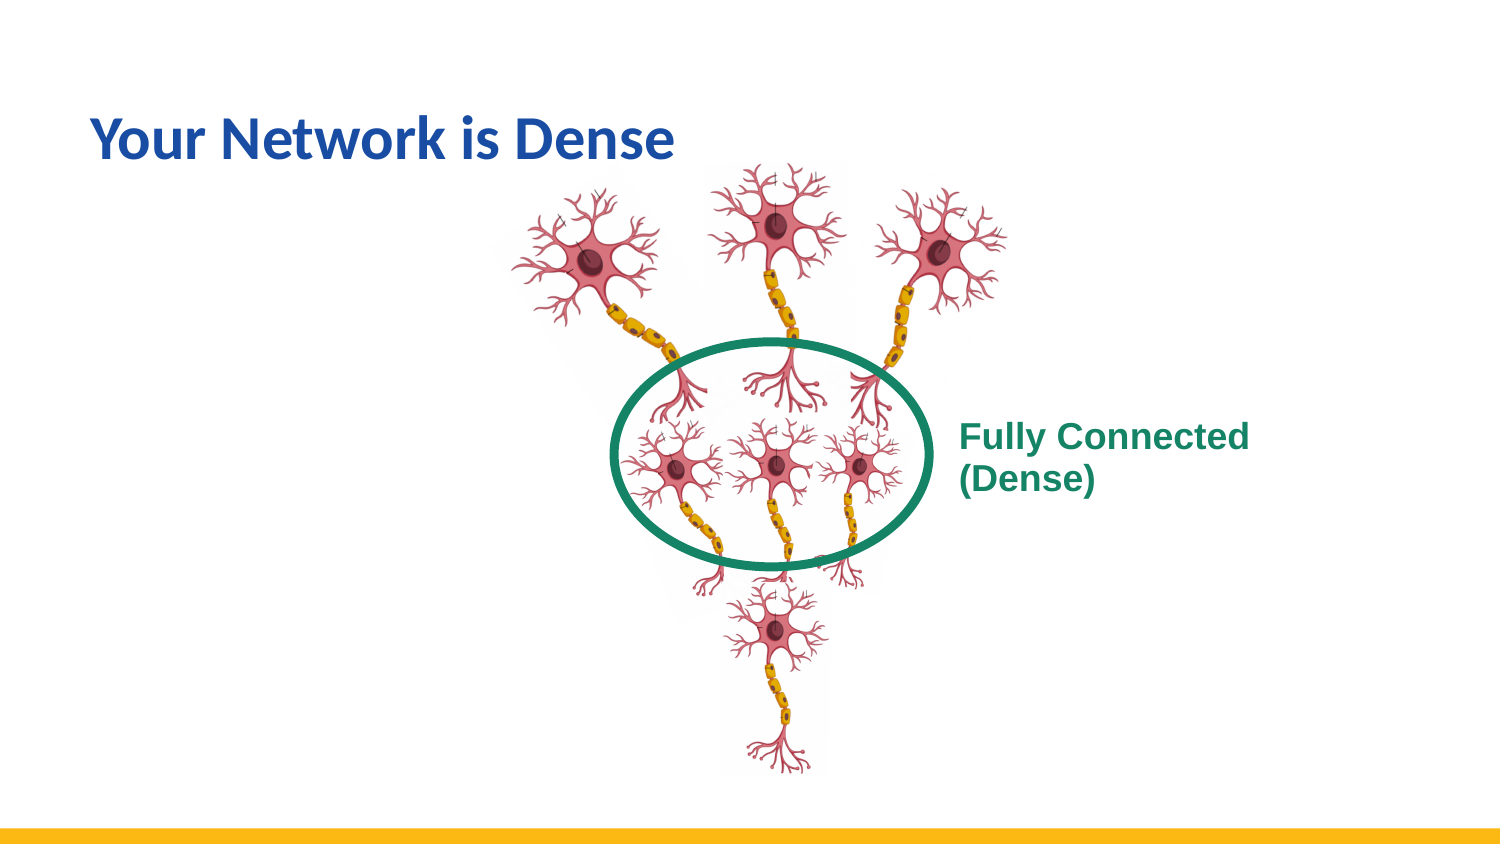

# Your Network is Dense
Fully Connected
(Dense)